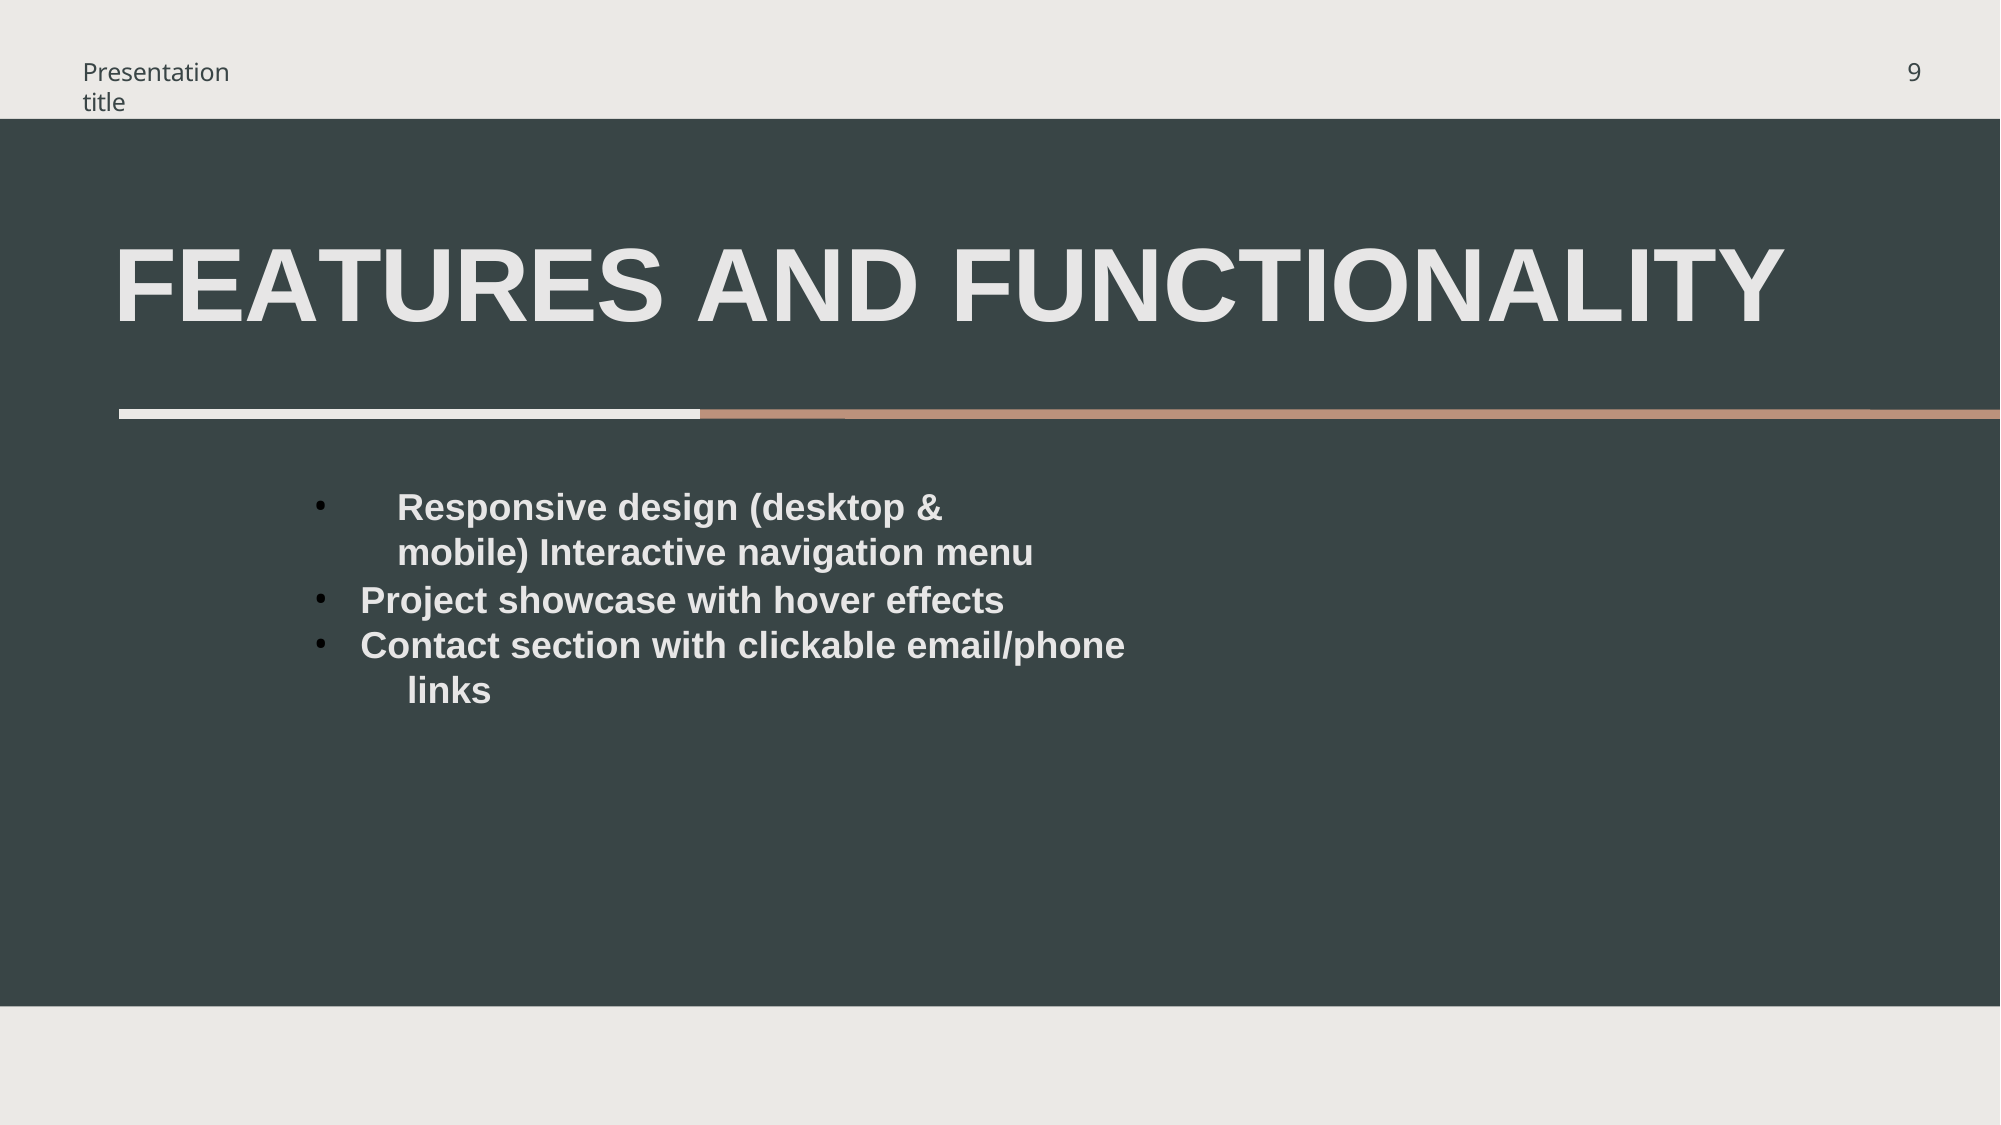

Presentation title
9
# FEATURES AND FUNCTIONALITY
	Responsive design (desktop & mobile) Interactive navigation menu
Project showcase with hover effects
Contact section with clickable email/phone links